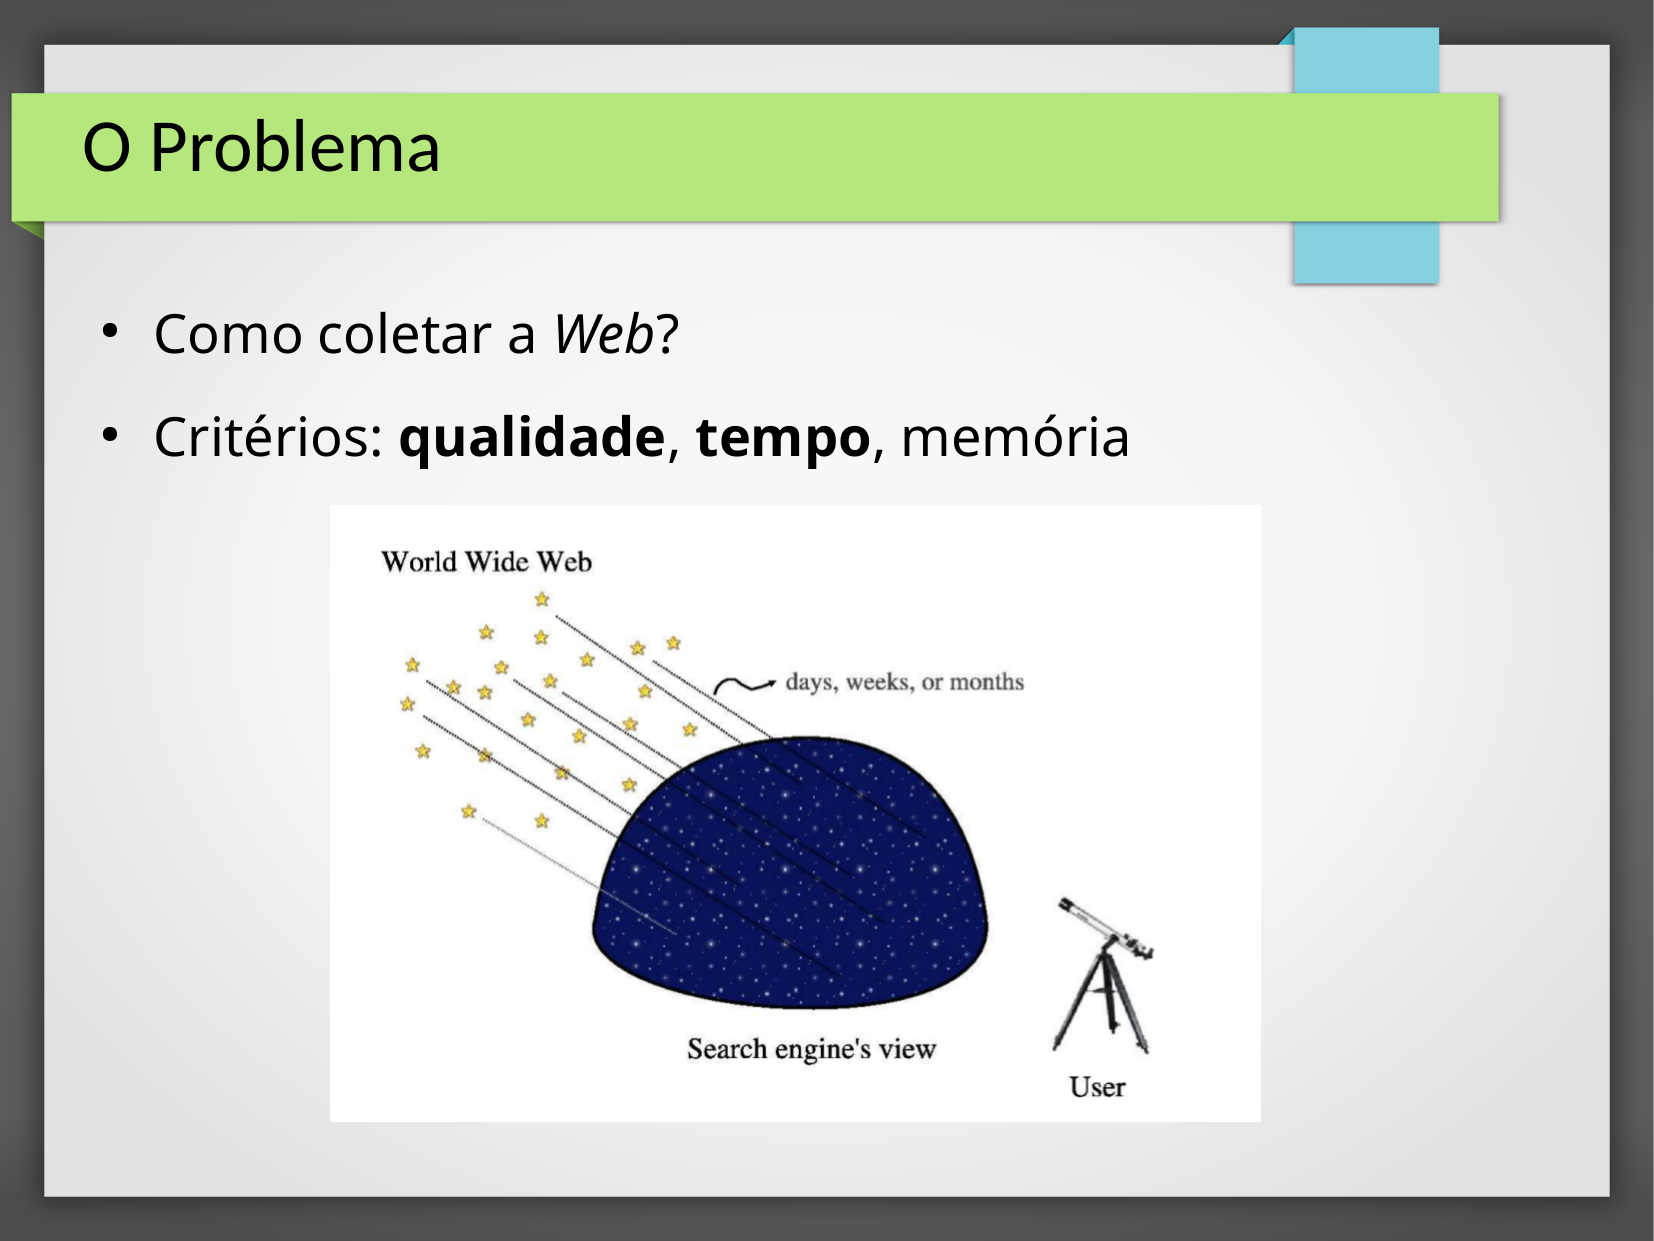

# O Problema
Como coletar a Web?
Critérios: qualidade, tempo, memória